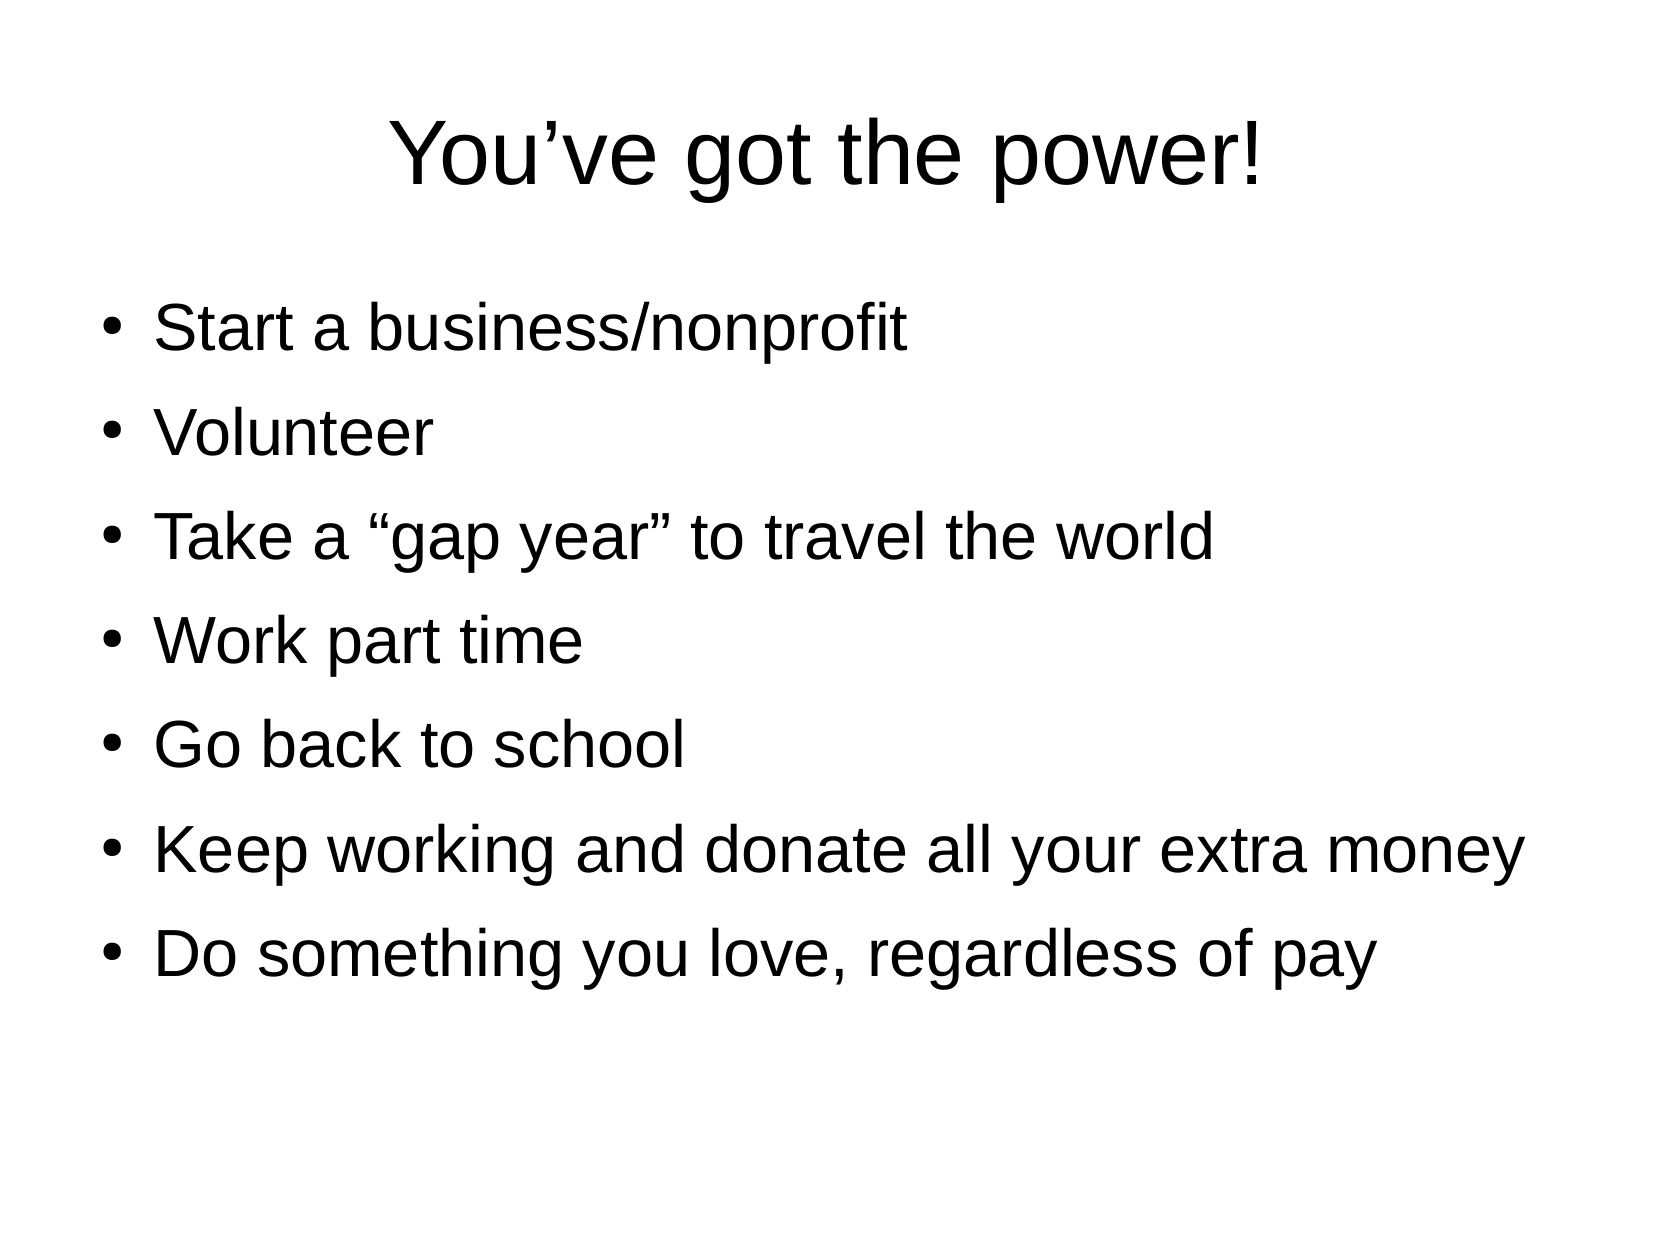

# You’ve got the power!
Start a business/nonprofit
Volunteer
Take a “gap year” to travel the world
Work part time
Go back to school
Keep working and donate all your extra money
Do something you love, regardless of pay